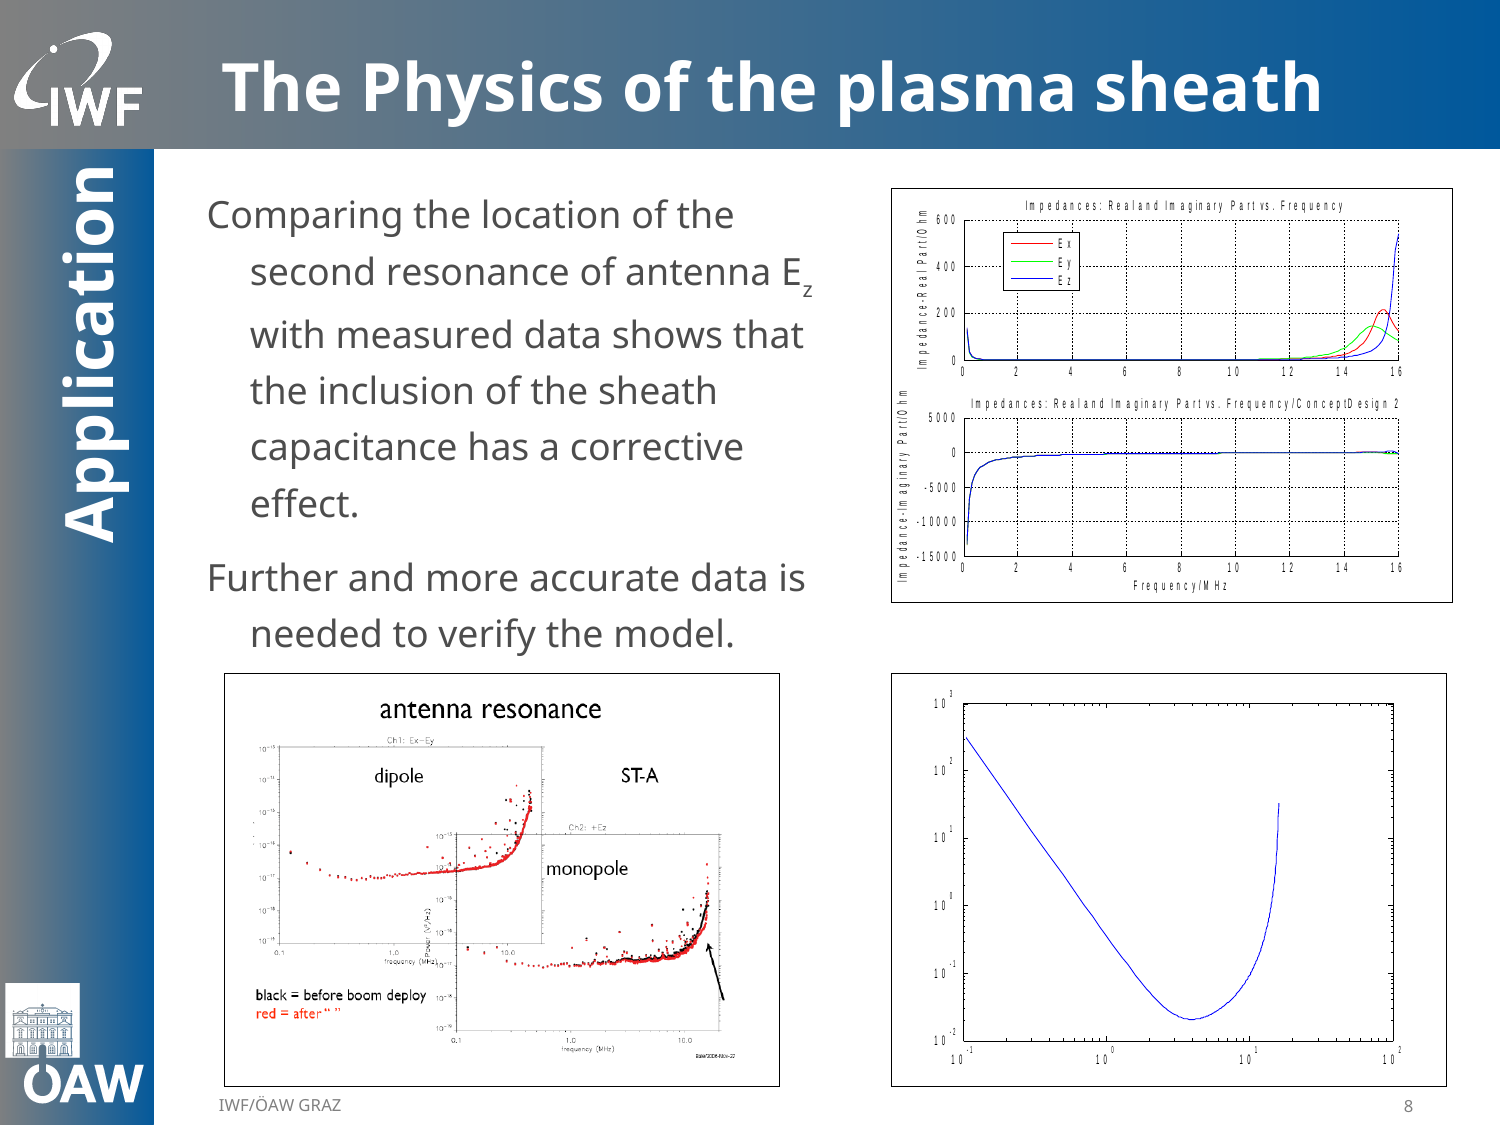

The Physics of the plasma sheath
# Comparing the location of the second resonance of antenna Ez with measured data shows that the inclusion of the sheath capacitance has a corrective effect.
Further and more accurate data is needed to verify the model.
Application
IWF/ÖAW GRAZ
8